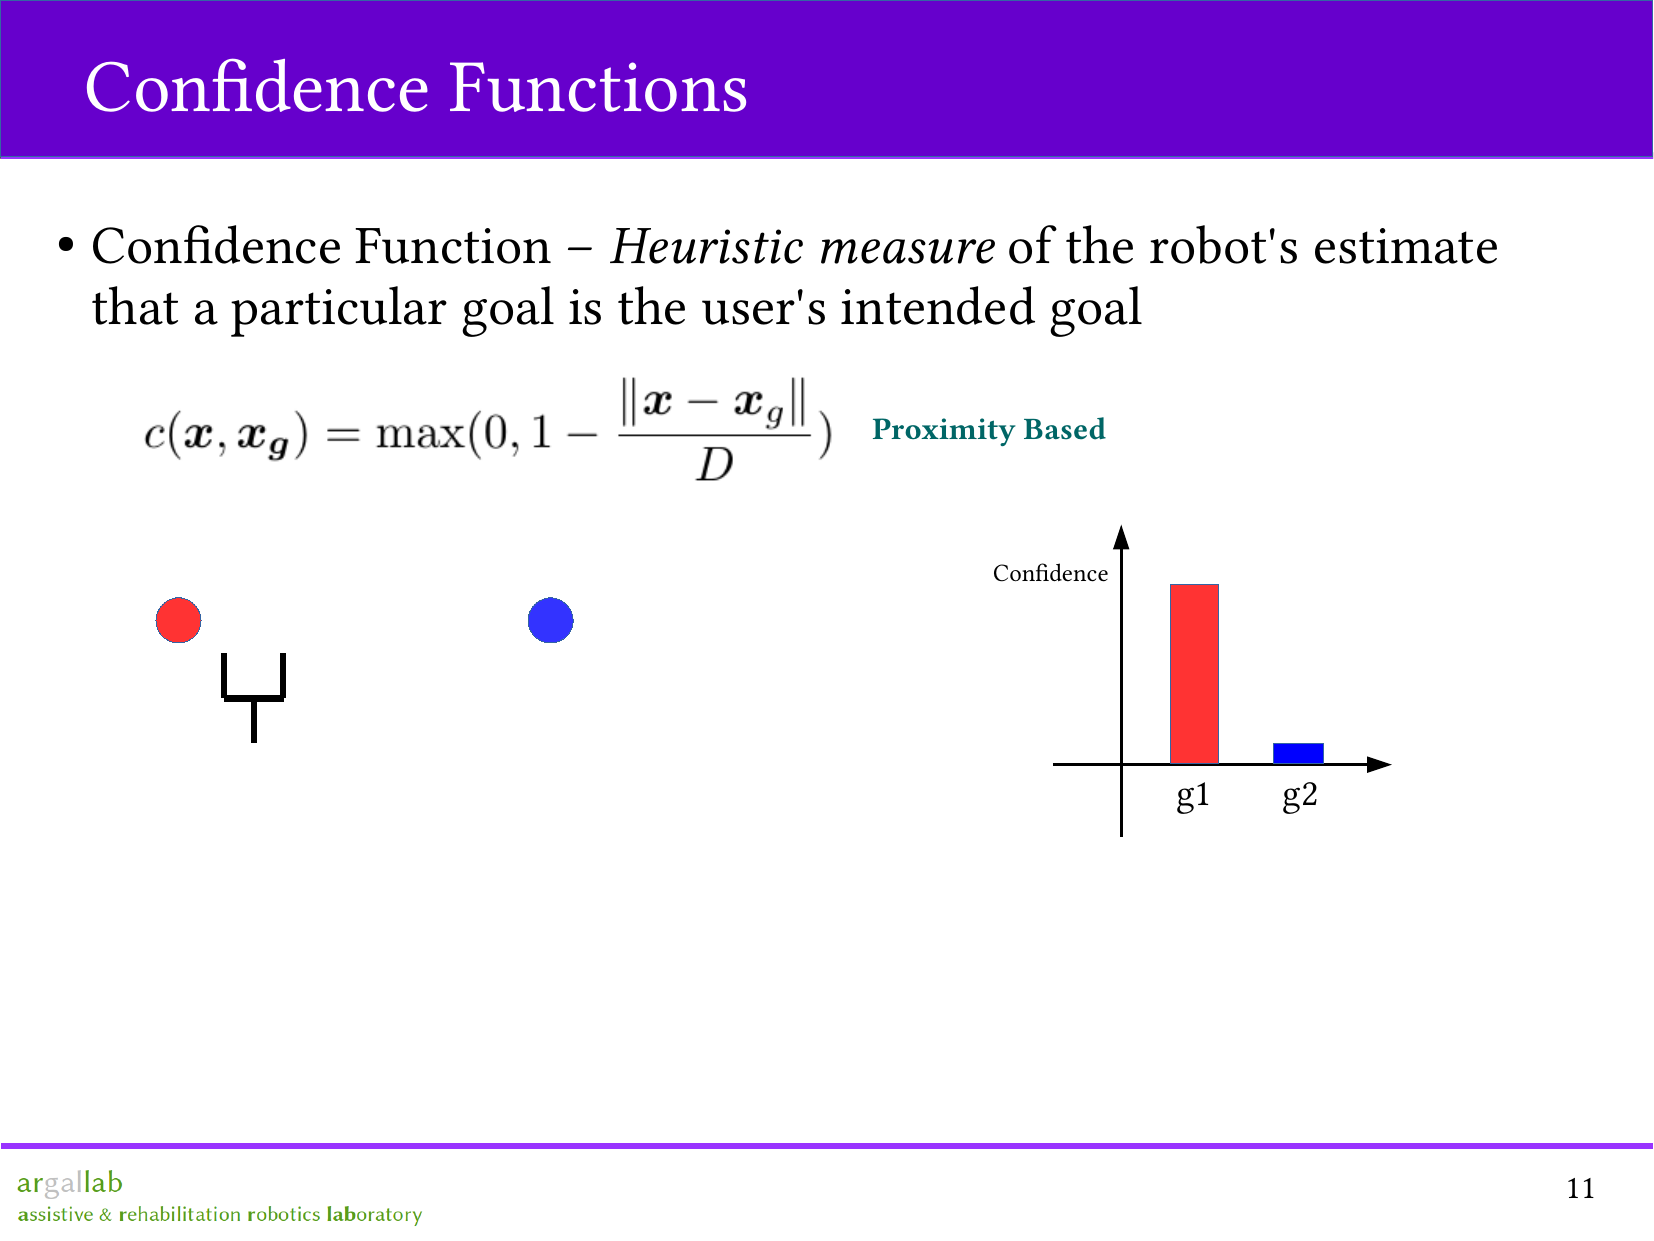

Confidence Functions
Confidence Function – Heuristic measure of the robot's estimate that a particular goal is the user's intended goal
Proximity Based
Confidence
g1
g2